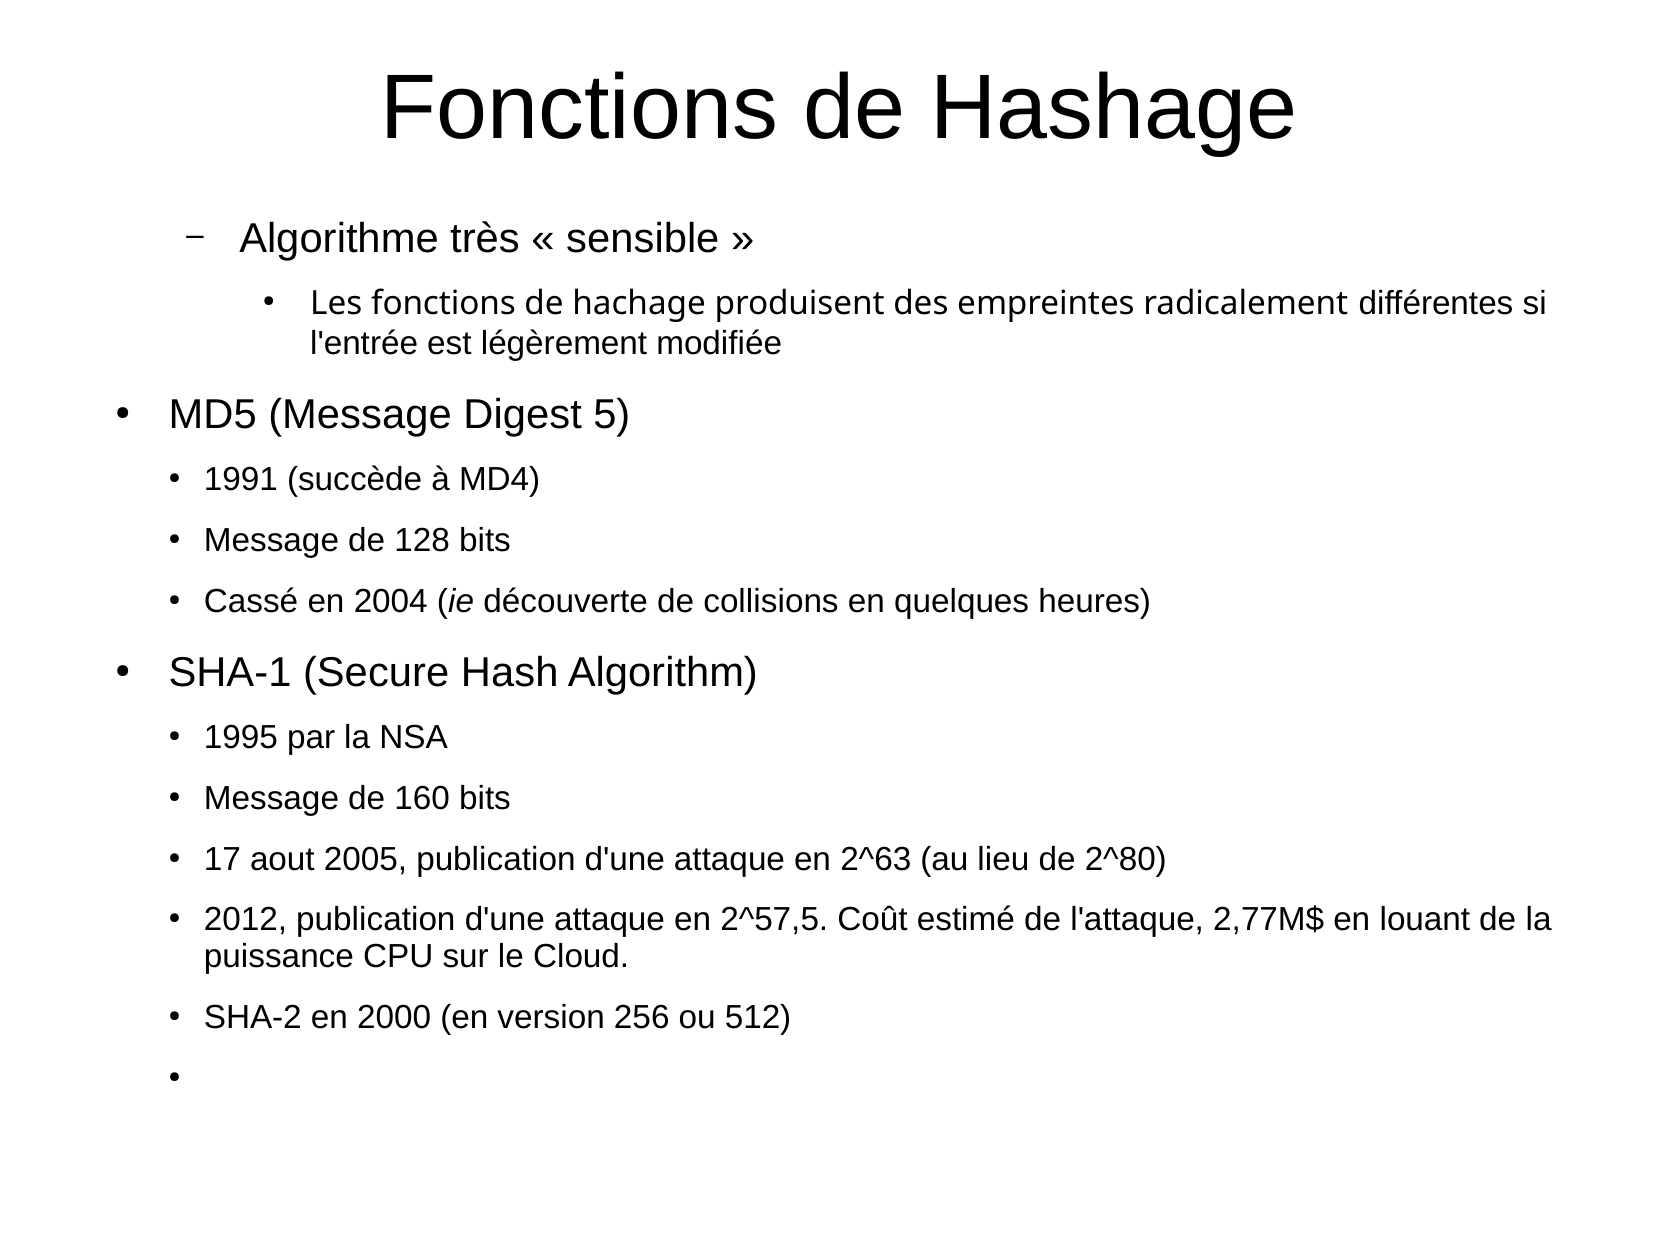

# Fonctions de Hashage
Algorithme très « sensible »
Les fonctions de hachage produisent des empreintes radicalement différentes si l'entrée est légèrement modifiée
MD5 (Message Digest 5)
1991 (succède à MD4)
Message de 128 bits
Cassé en 2004 (ie découverte de collisions en quelques heures)
SHA-1 (Secure Hash Algorithm)
1995 par la NSA
Message de 160 bits
17 aout 2005, publication d'une attaque en 2^63 (au lieu de 2^80)
2012, publication d'une attaque en 2^57,5. Coût estimé de l'attaque, 2,77M$ en louant de la puissance CPU sur le Cloud.
SHA-2 en 2000 (en version 256 ou 512)